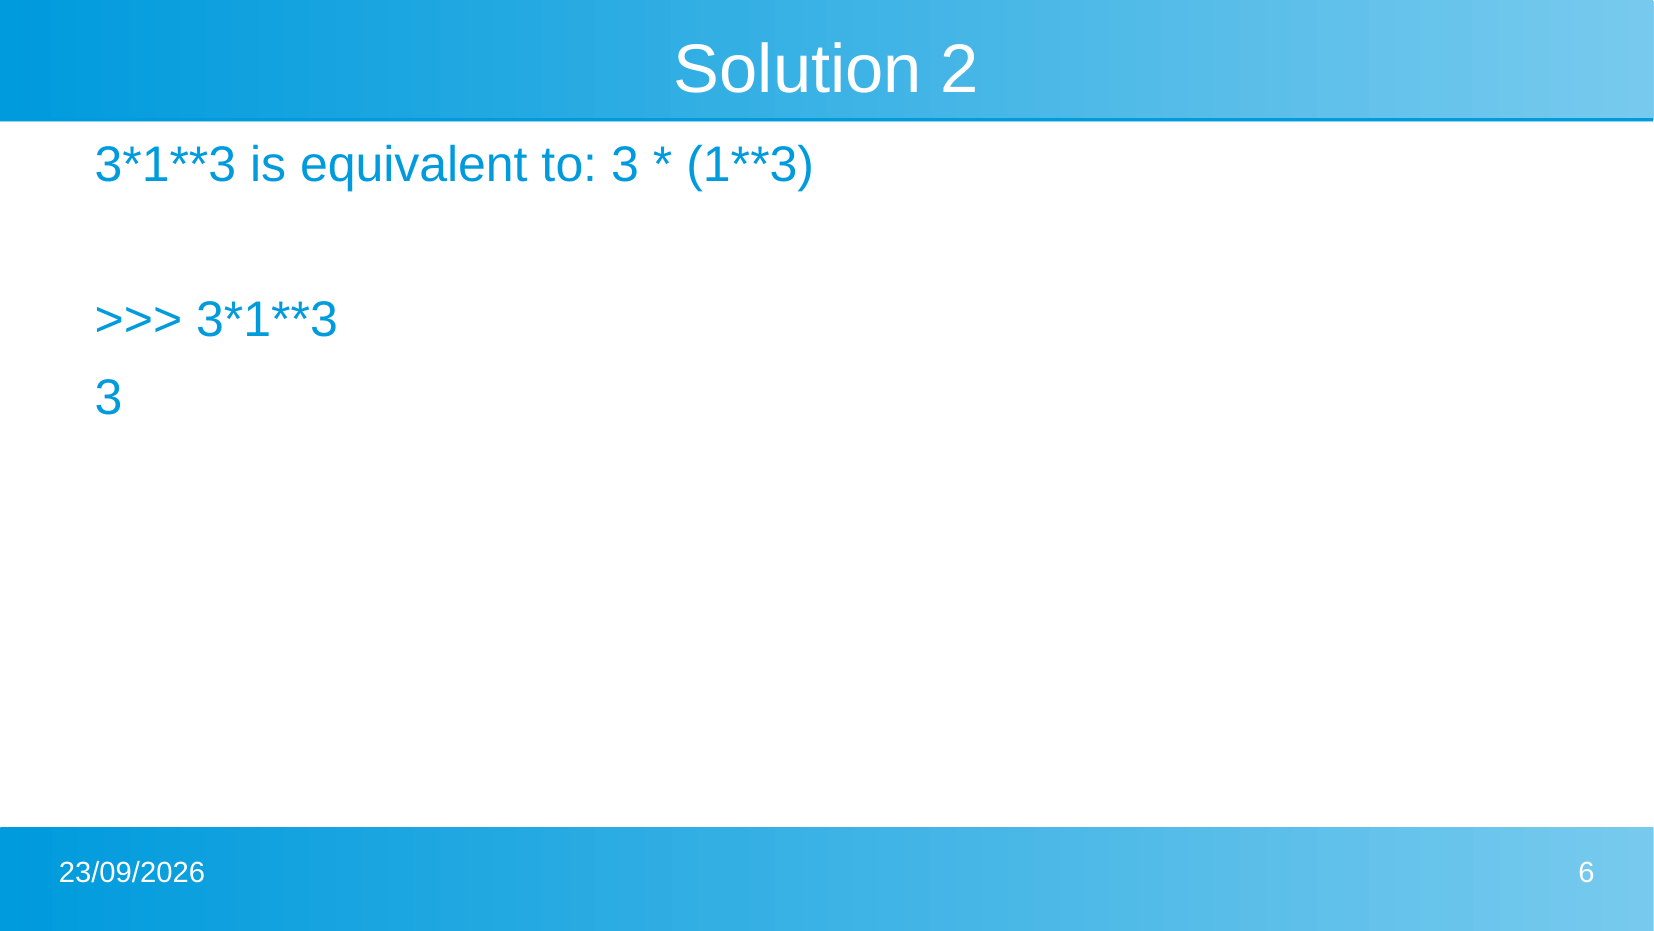

# Solution 2
3*1**3 is equivalent to: 3 * (1**3)
>>> 3*1**3
3
6